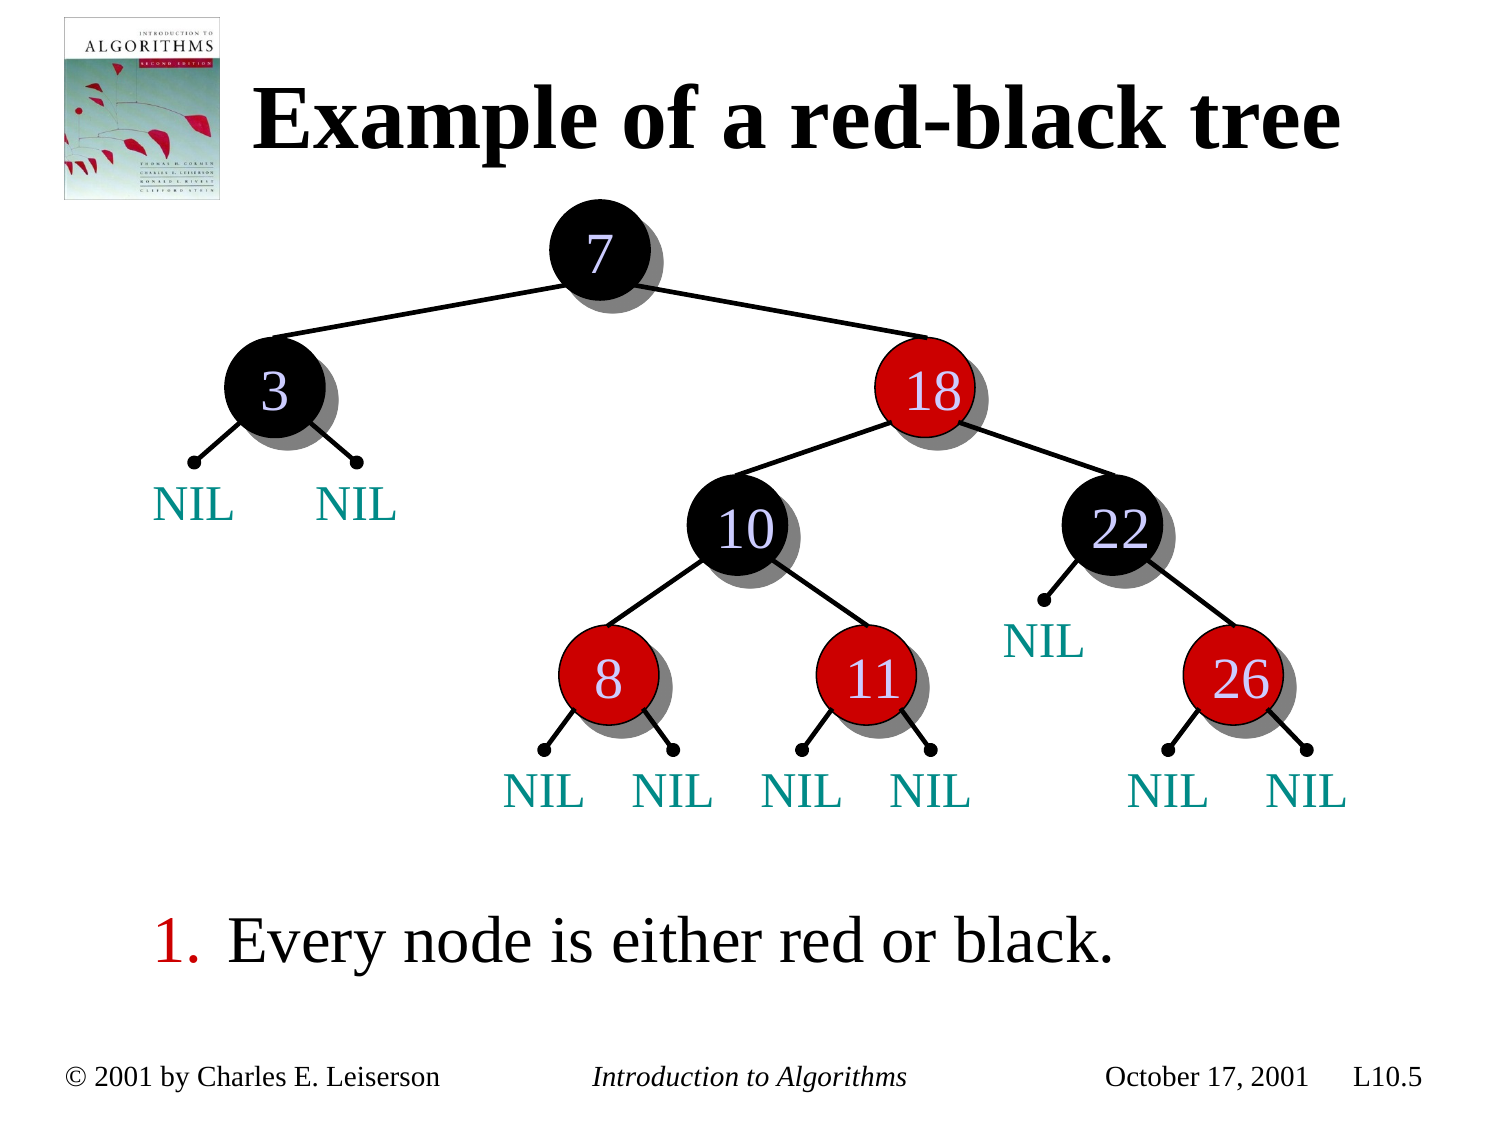

# Example of a red-black tree
7
3
18
NIL
NIL
10
22
NIL
8
11
26
NIL
NIL
NIL
NIL
NIL
NIL
Every node is either red or black.
Introduction to Algorithms
October 17, 2001 L10.